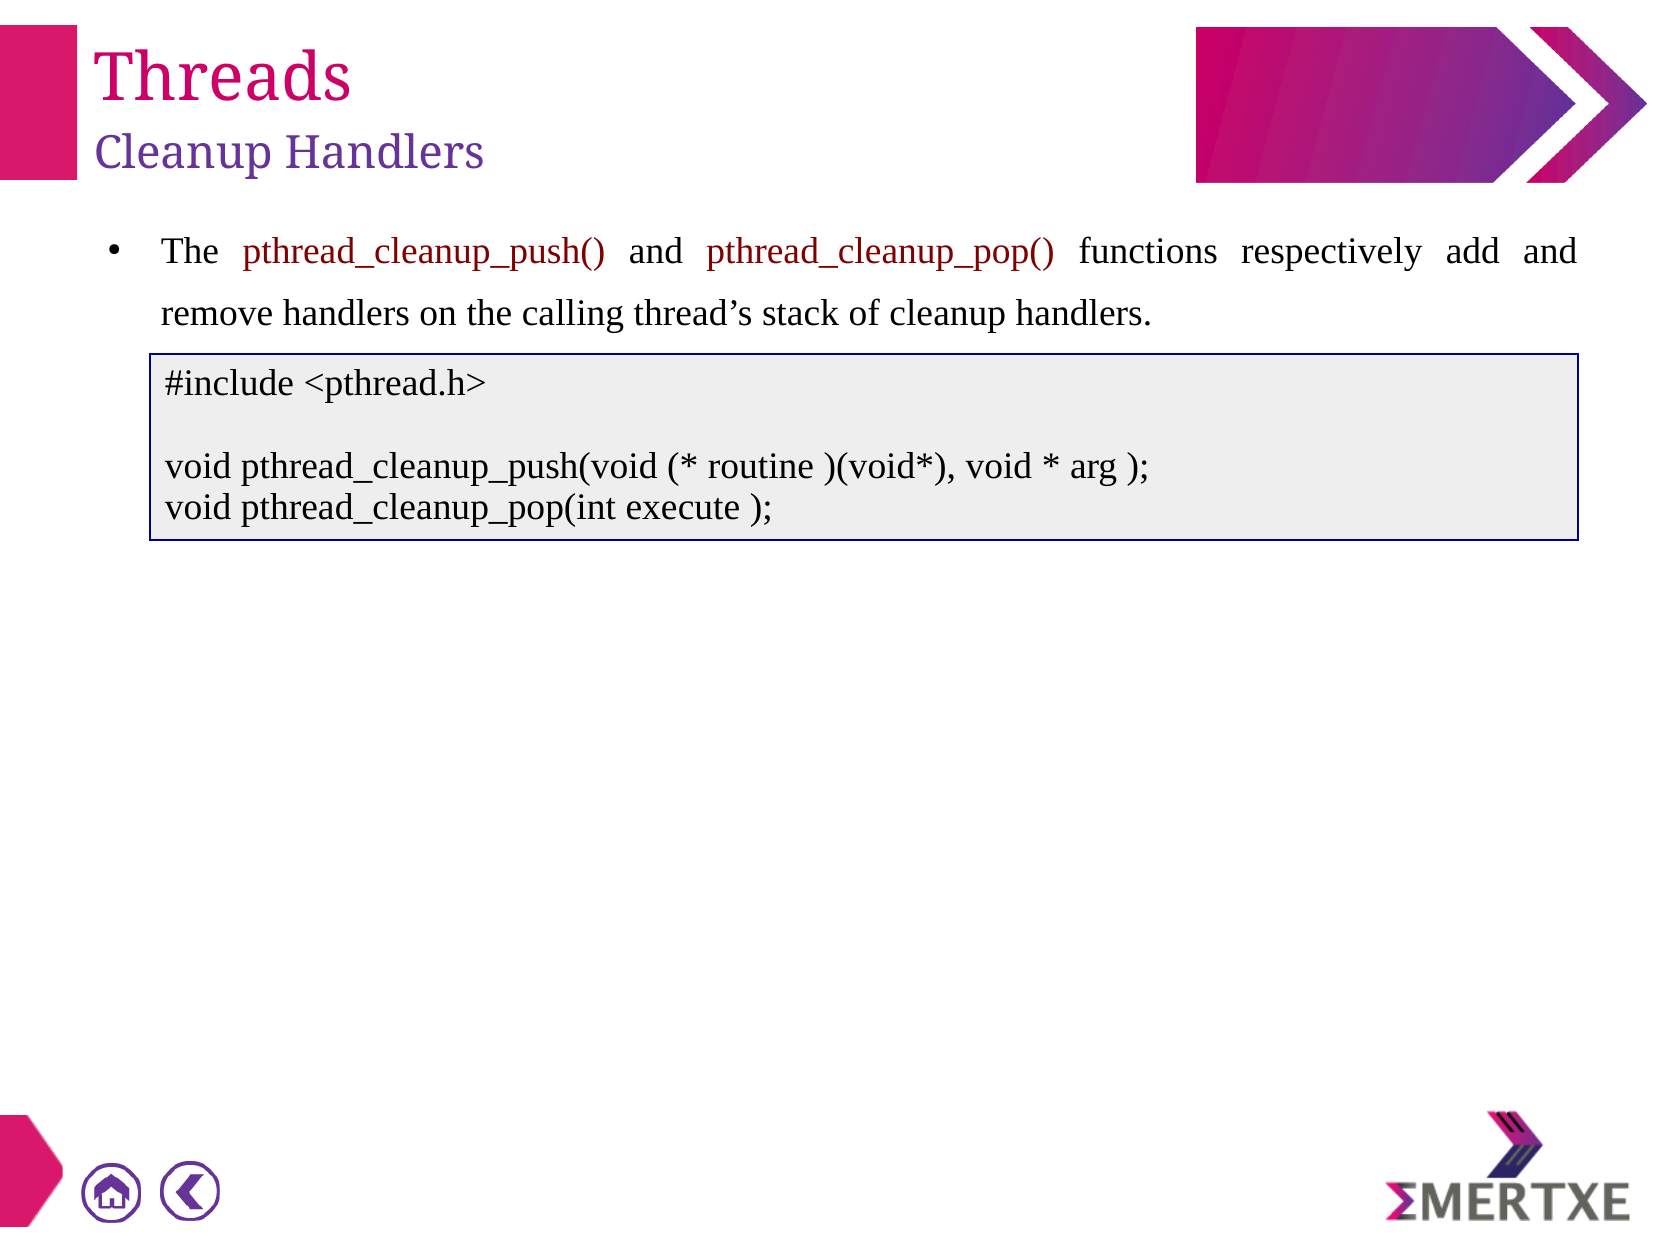

# Threads Cleanup Handlers
The pthread_cleanup_push() and pthread_cleanup_pop() functions respectively add and remove handlers on the calling thread’s stack of cleanup handlers.
| #include <pthread.h> void pthread\_cleanup\_push(void (\* routine )(void\*), void \* arg ); void pthread\_cleanup\_pop(int execute ); |
| --- |